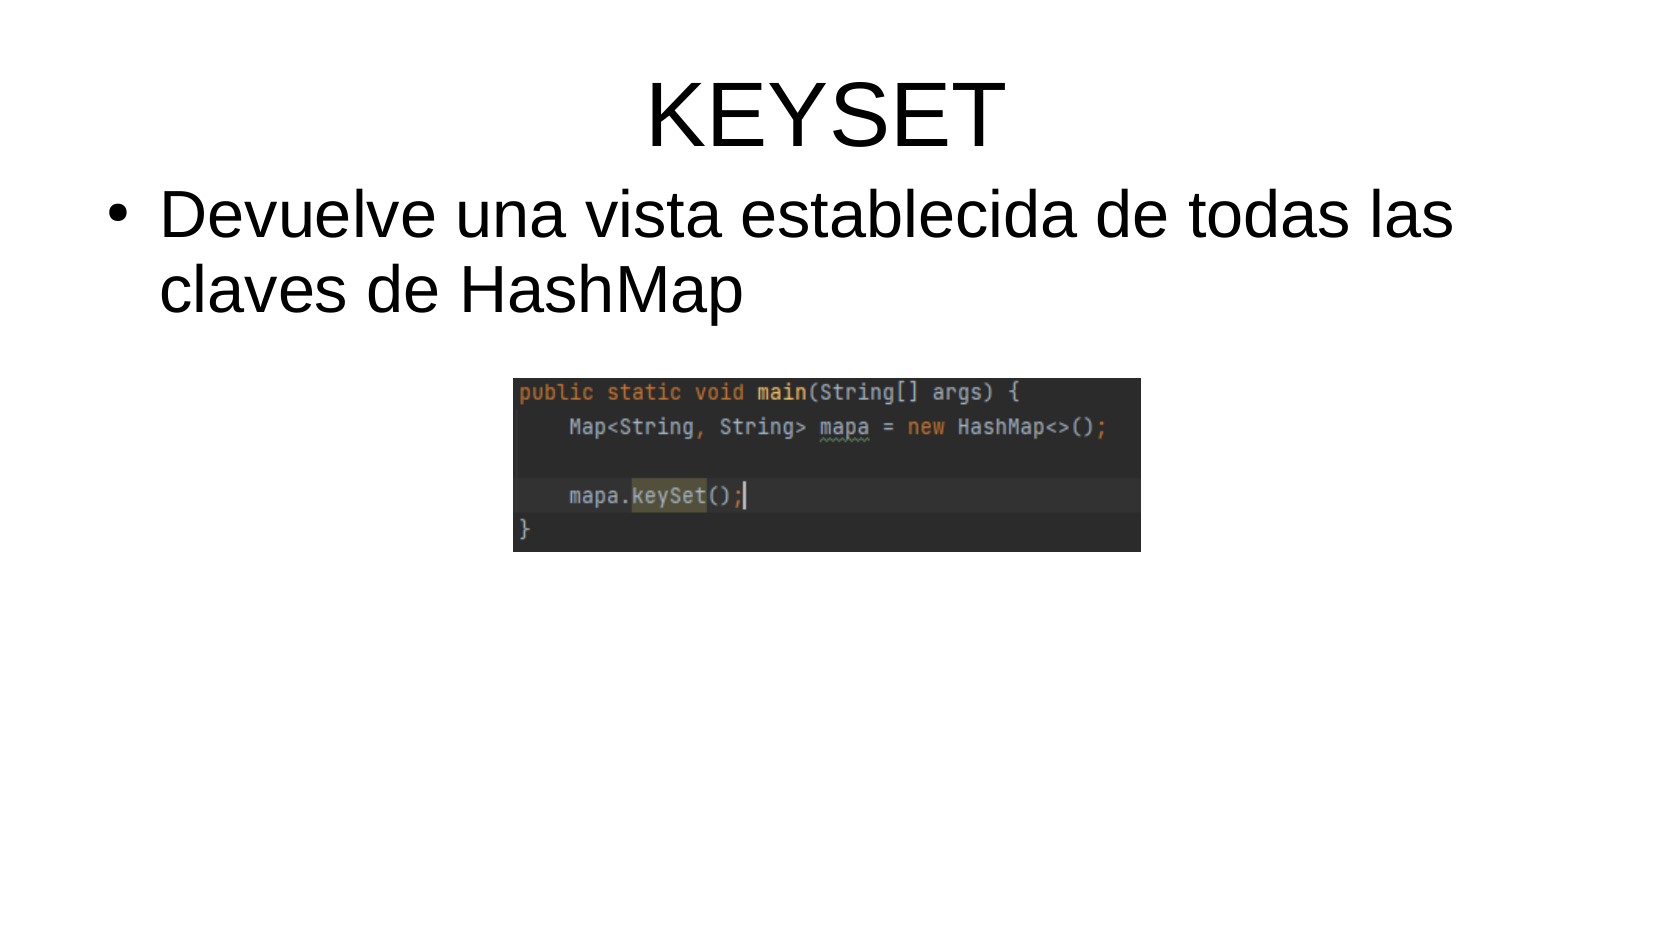

# KEYSET
Devuelve una vista establecida de todas las claves de HashMap